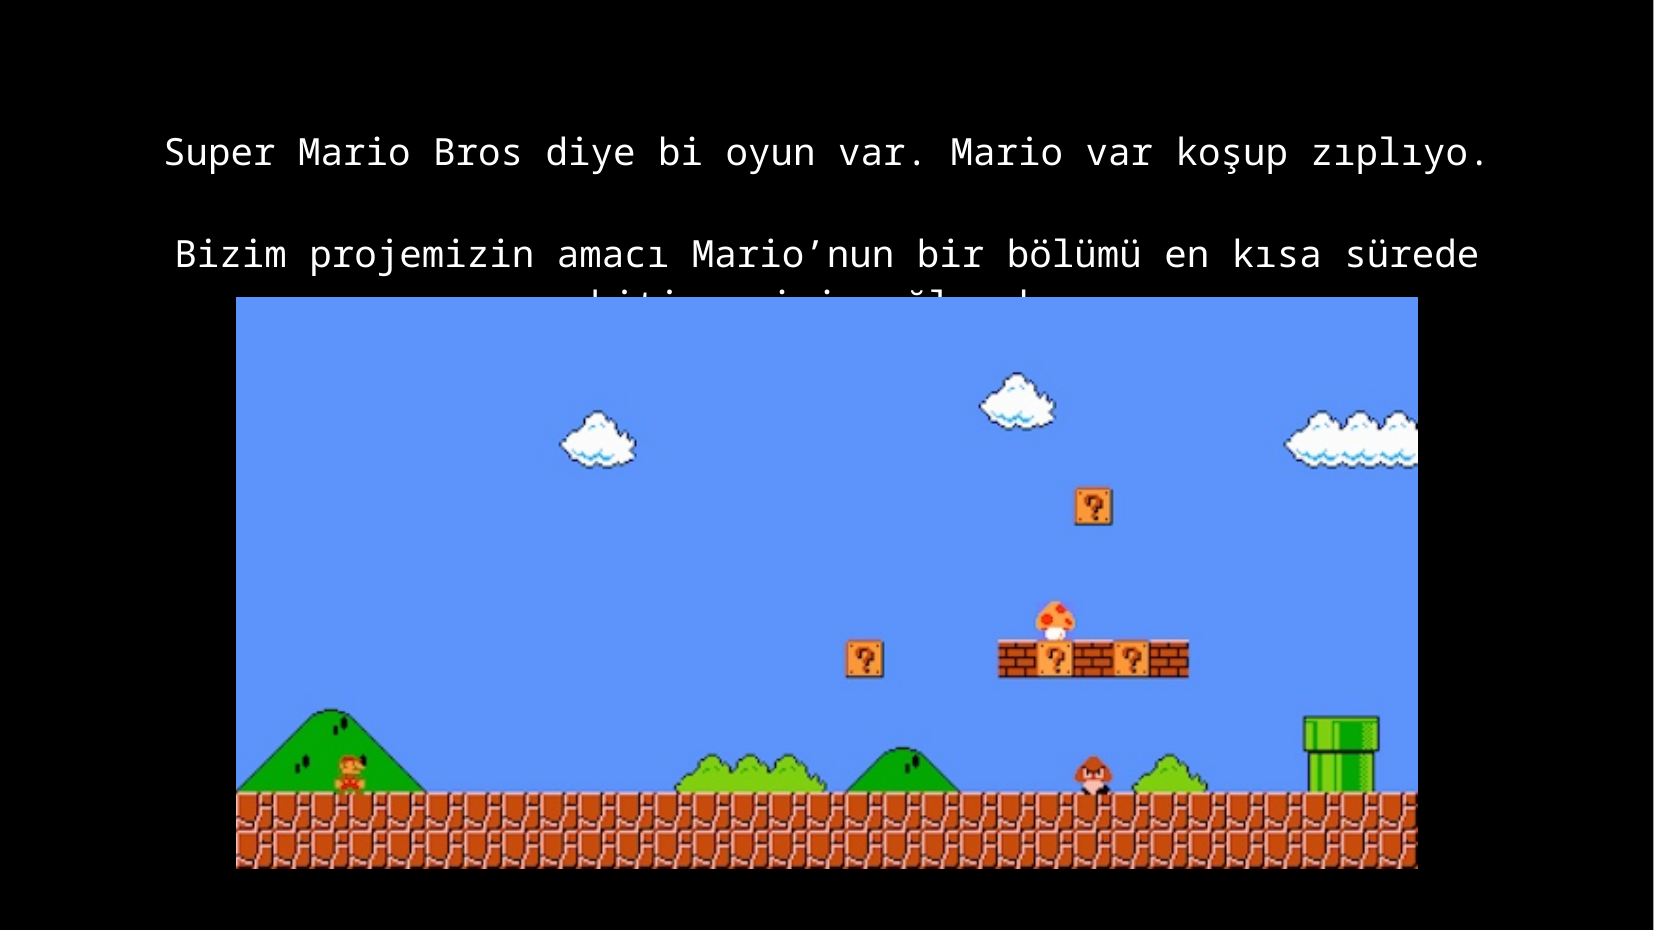

Super Mario Bros diye bi oyun var. Mario var koşup zıplıyo.
Bizim projemizin amacı Mario’nun bir bölümü en kısa sürede bitirmesini sağlamak.